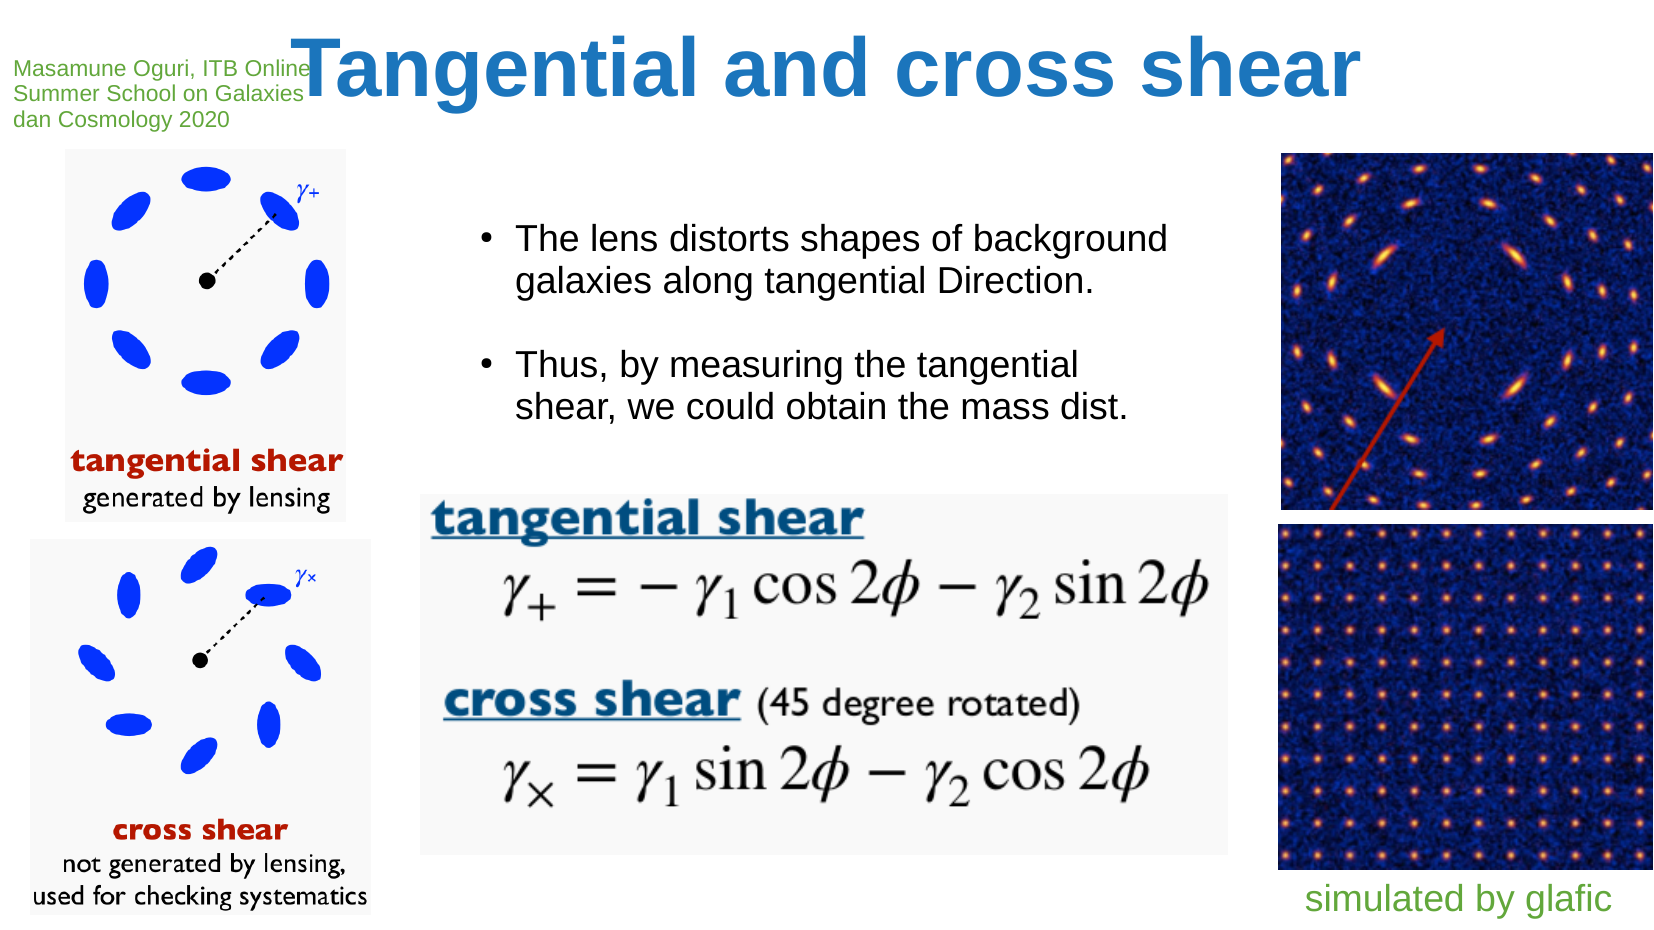

# Tangential and cross shear
Masamune Oguri, ITB Online Summer School on Galaxies dan Cosmology 2020
The lens distorts shapes of background galaxies along tangential Direction.
Thus, by measuring the tangential shear, we could obtain the mass dist.
simulated by glafic